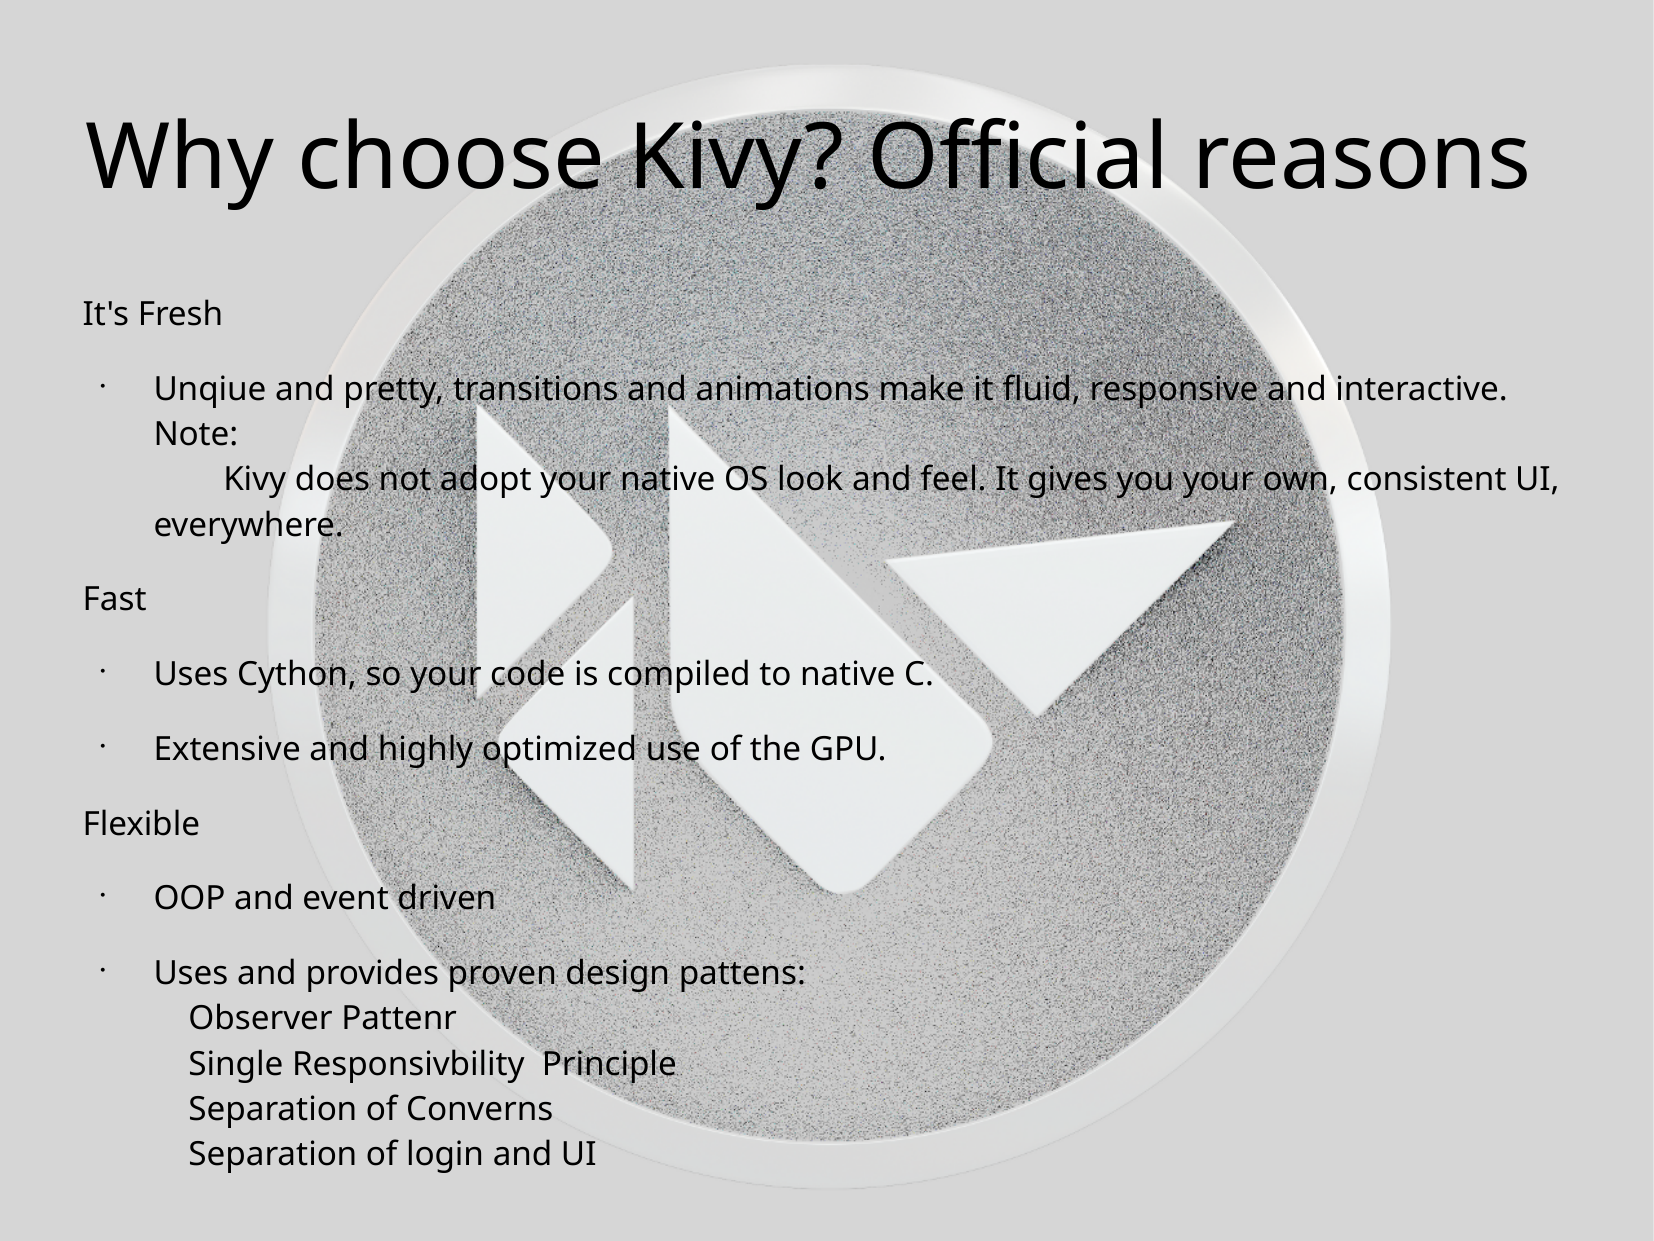

# Why choose Kivy? Official reasons
It's Fresh
Unqiue and pretty, transitions and animations make it fluid, responsive and interactive.
Note:
 Kivy does not adopt your native OS look and feel. It gives you your own, consistent UI, everywhere.
Fast
Uses Cython, so your code is compiled to native C.
Extensive and highly optimized use of the GPU.
Flexible
OOP and event driven
Uses and provides proven design pattens:
 Observer Pattenr
 Single Responsivbility Principle
 Separation of Converns
 Separation of login and UI